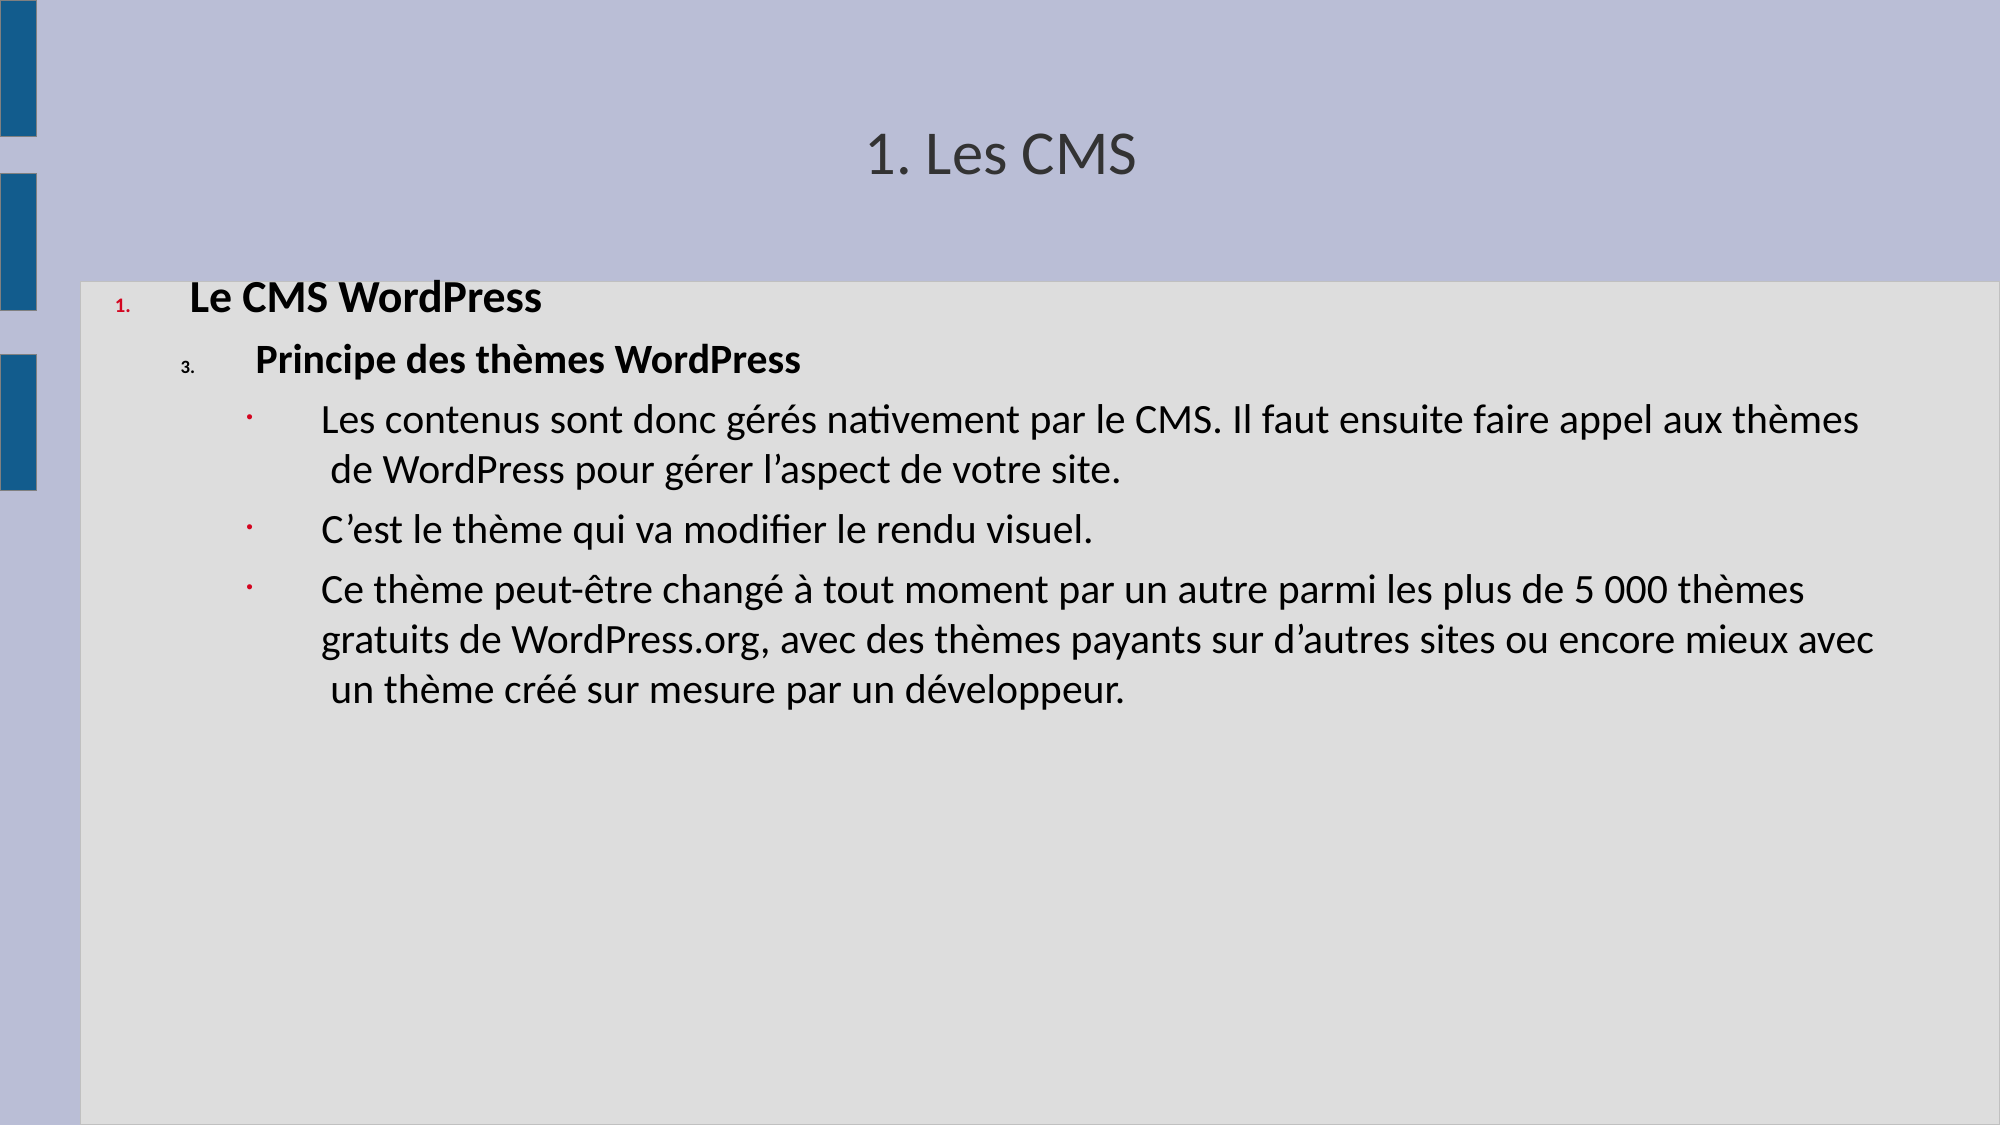

# 1. Les CMS
Le CMS WordPress
Principe des thèmes WordPress
Les contenus sont donc gérés nativement par le CMS. Il faut ensuite faire appel aux thèmes de WordPress pour gérer l’aspect de votre site.
C’est le thème qui va modifier le rendu visuel.
Ce thème peut-être changé à tout moment par un autre parmi les plus de 5 000 thèmes gratuits de WordPress.org, avec des thèmes payants sur d’autres sites ou encore mieux avec un thème créé sur mesure par un développeur.